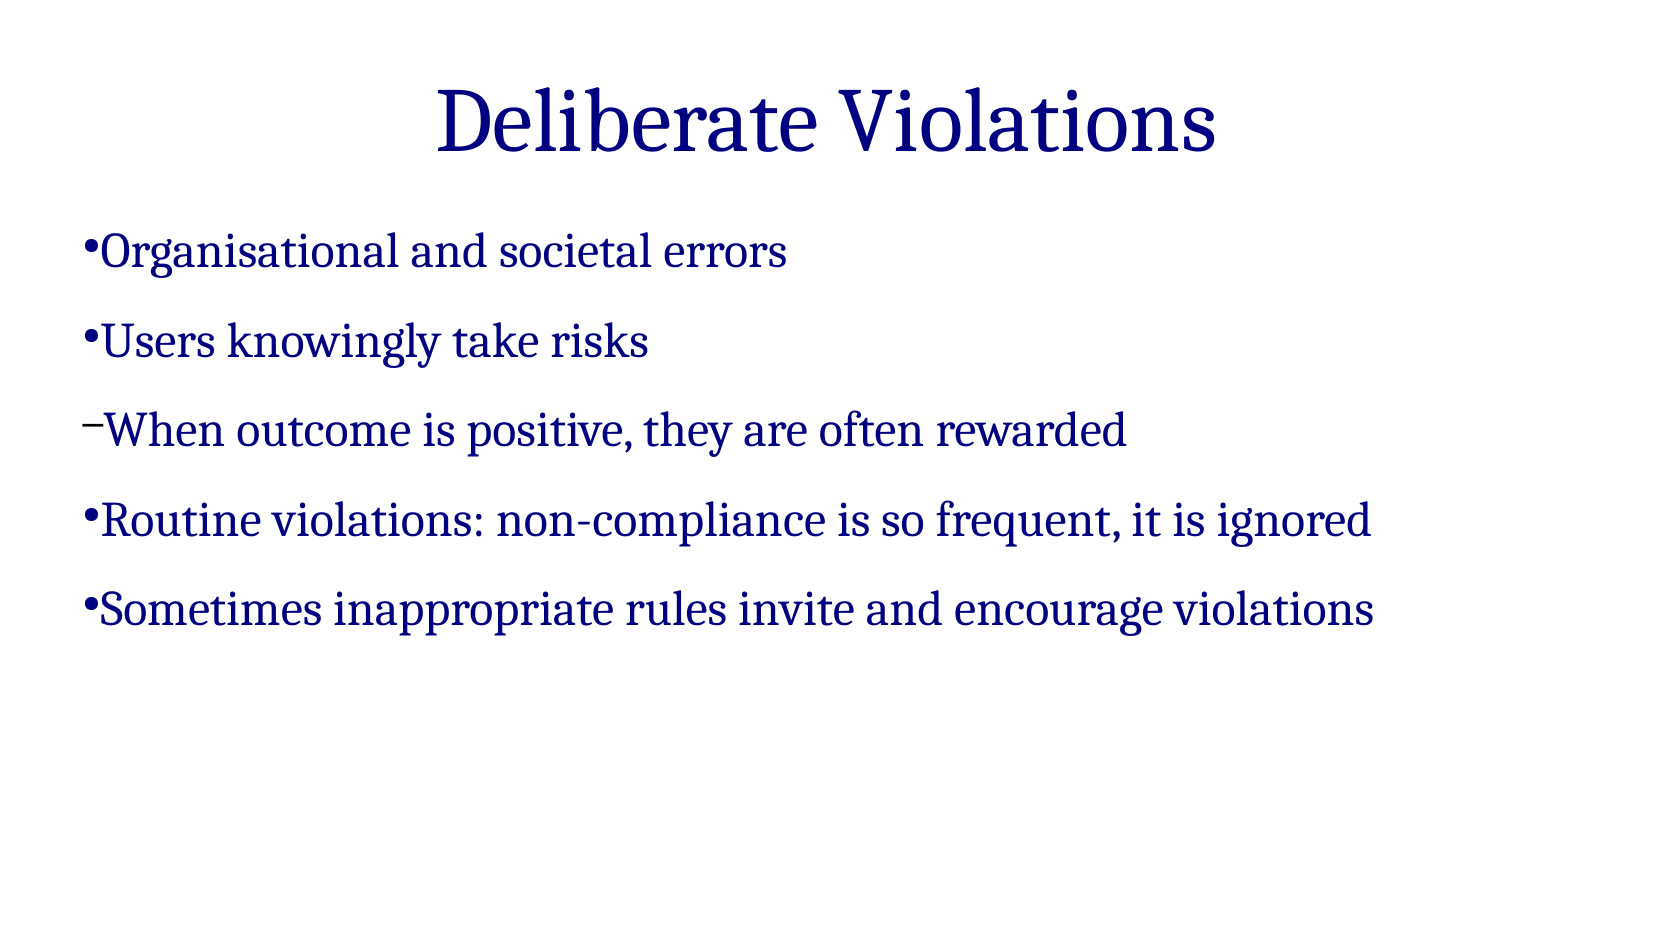

# Deliberate Violations
Organisational and societal errors
Users knowingly take risks
When outcome is positive, they are often rewarded
Routine violations: non-compliance is so frequent, it is ignored
Sometimes inappropriate rules invite and encourage violations